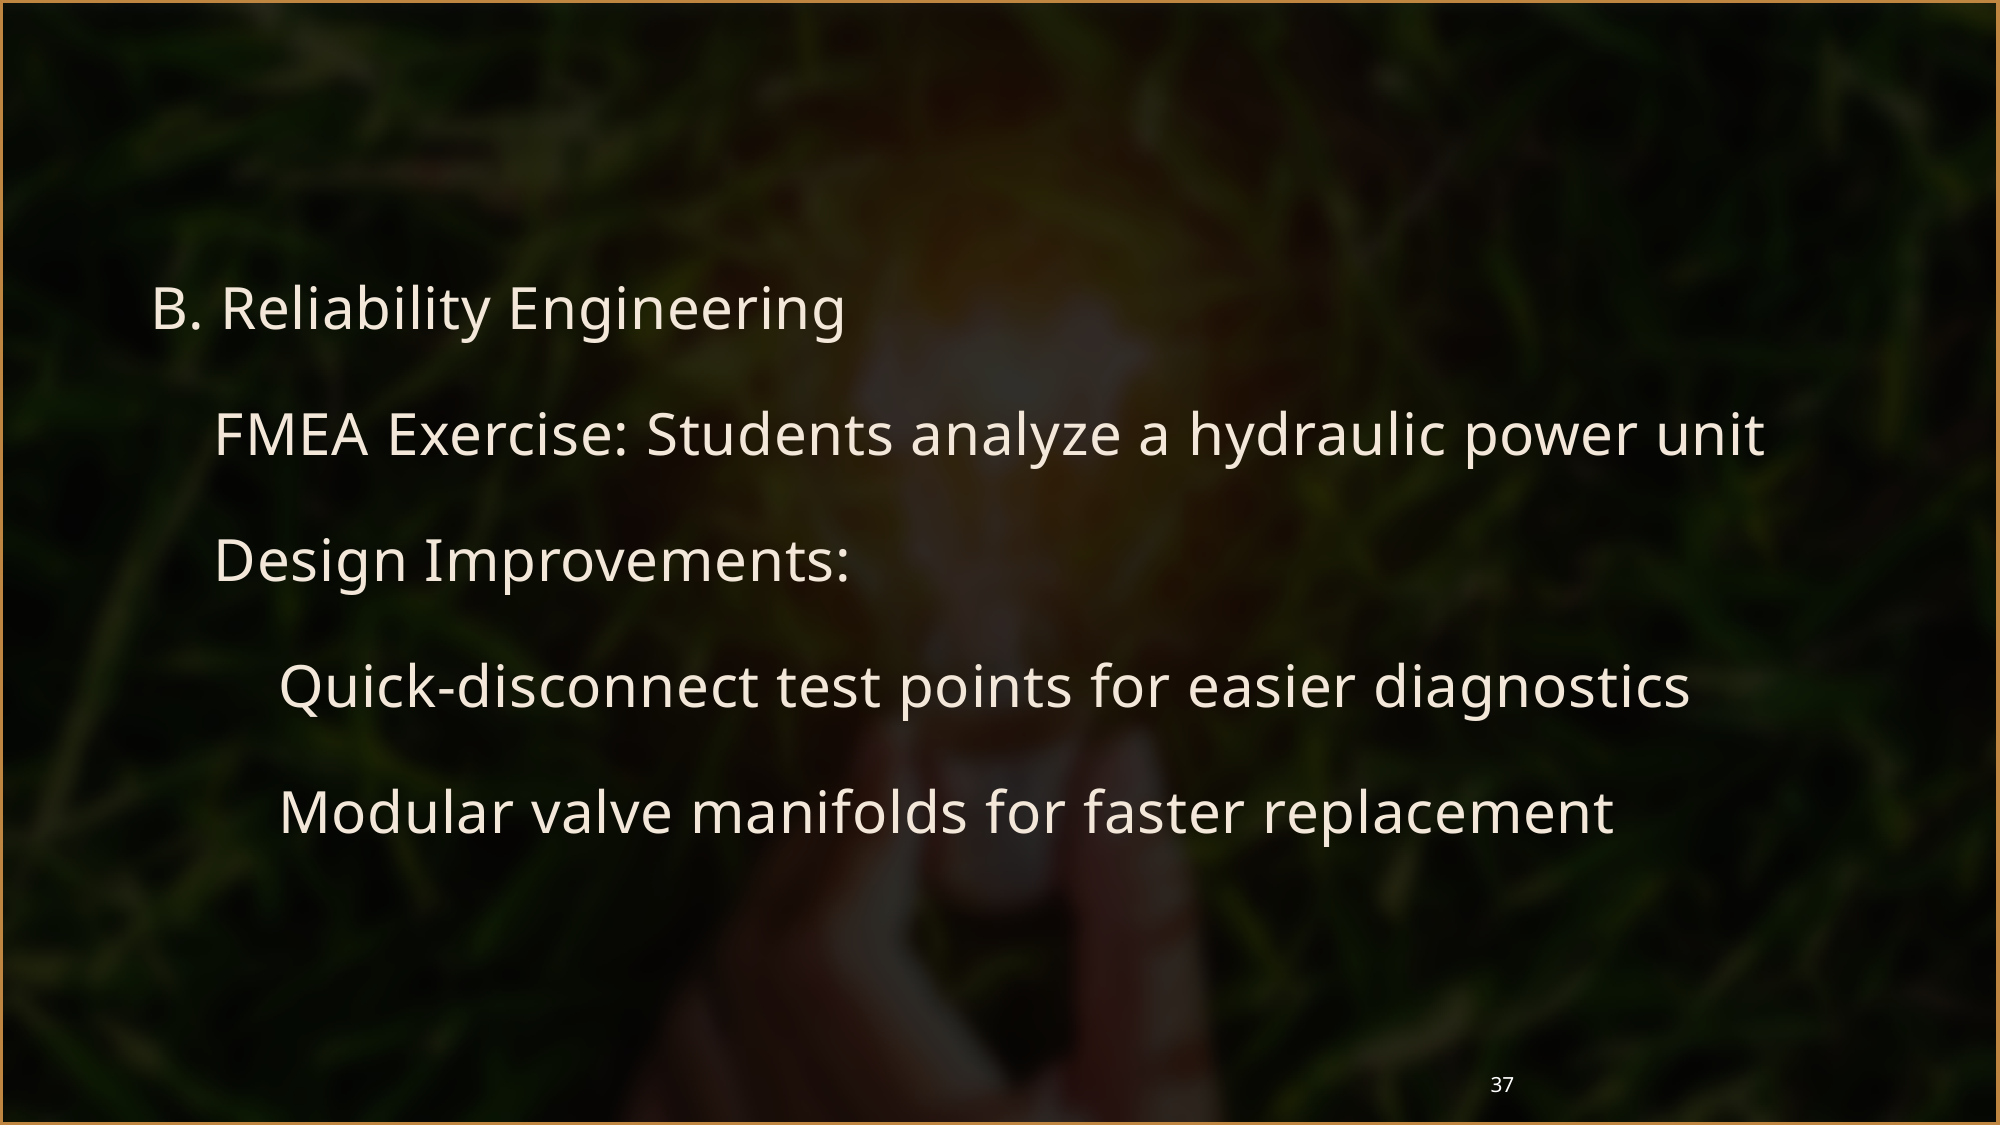

# B. Reliability Engineering FMEA Exercise: Students analyze a hydraulic power unit Design Improvements: Quick-disconnect test points for easier diagnostics Modular valve manifolds for faster replacement